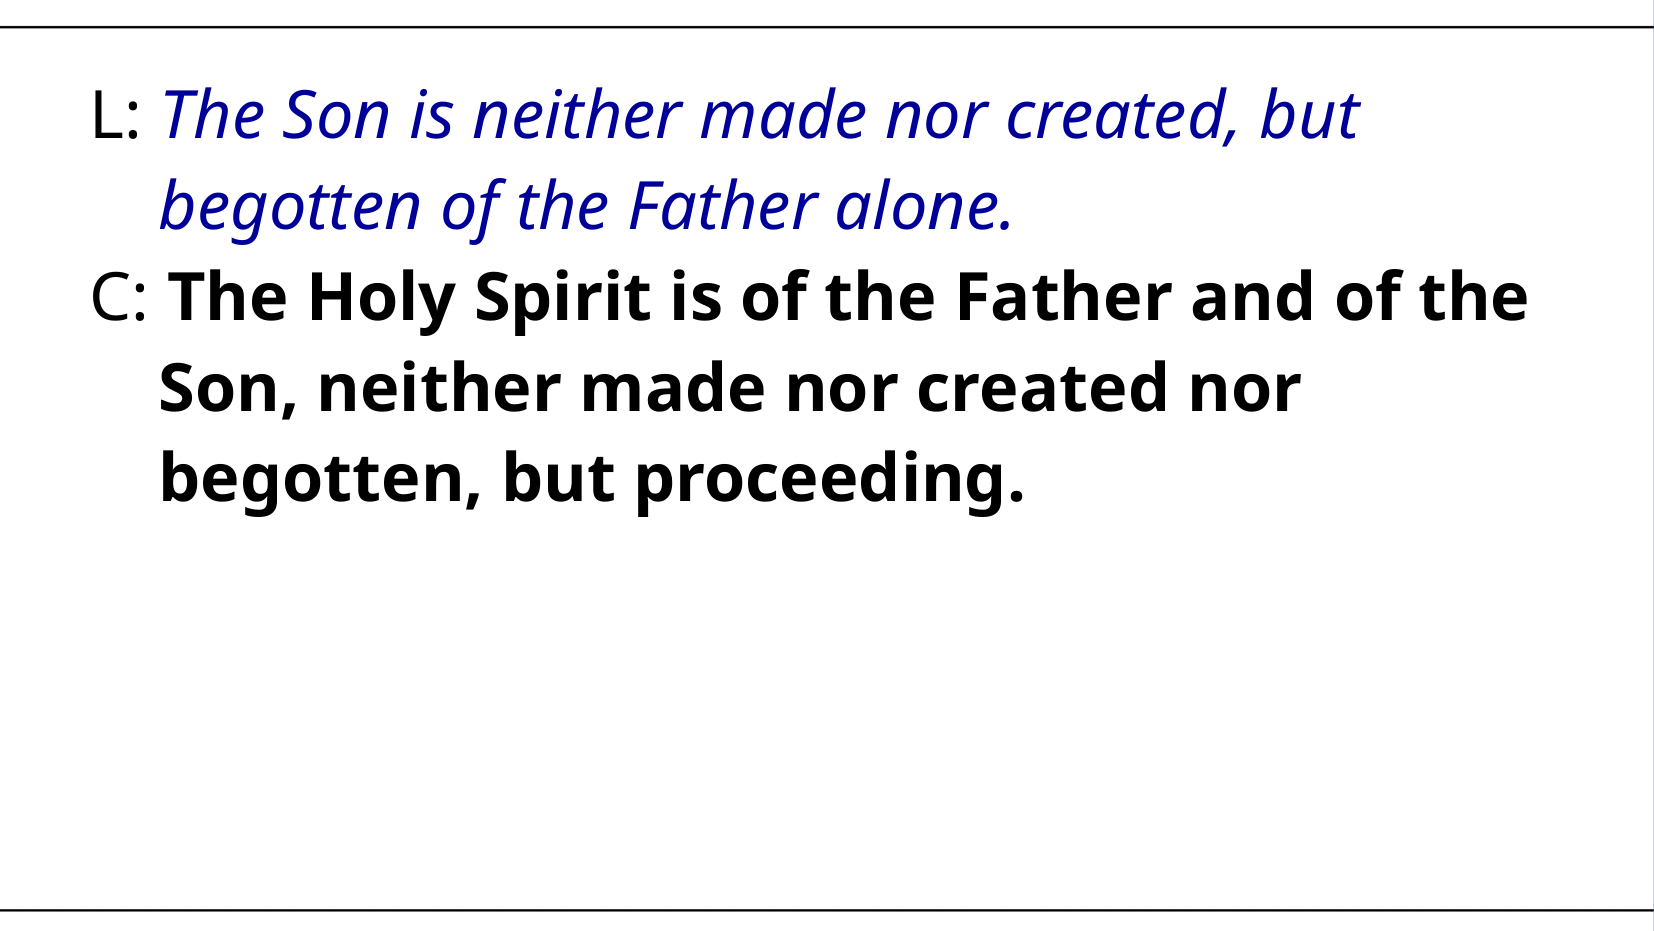

L: The Son is neither made nor created, but
 begotten of the Father alone.
C: The Holy Spirit is of the Father and of the
 Son, neither made nor created nor
 begotten, but proceeding.